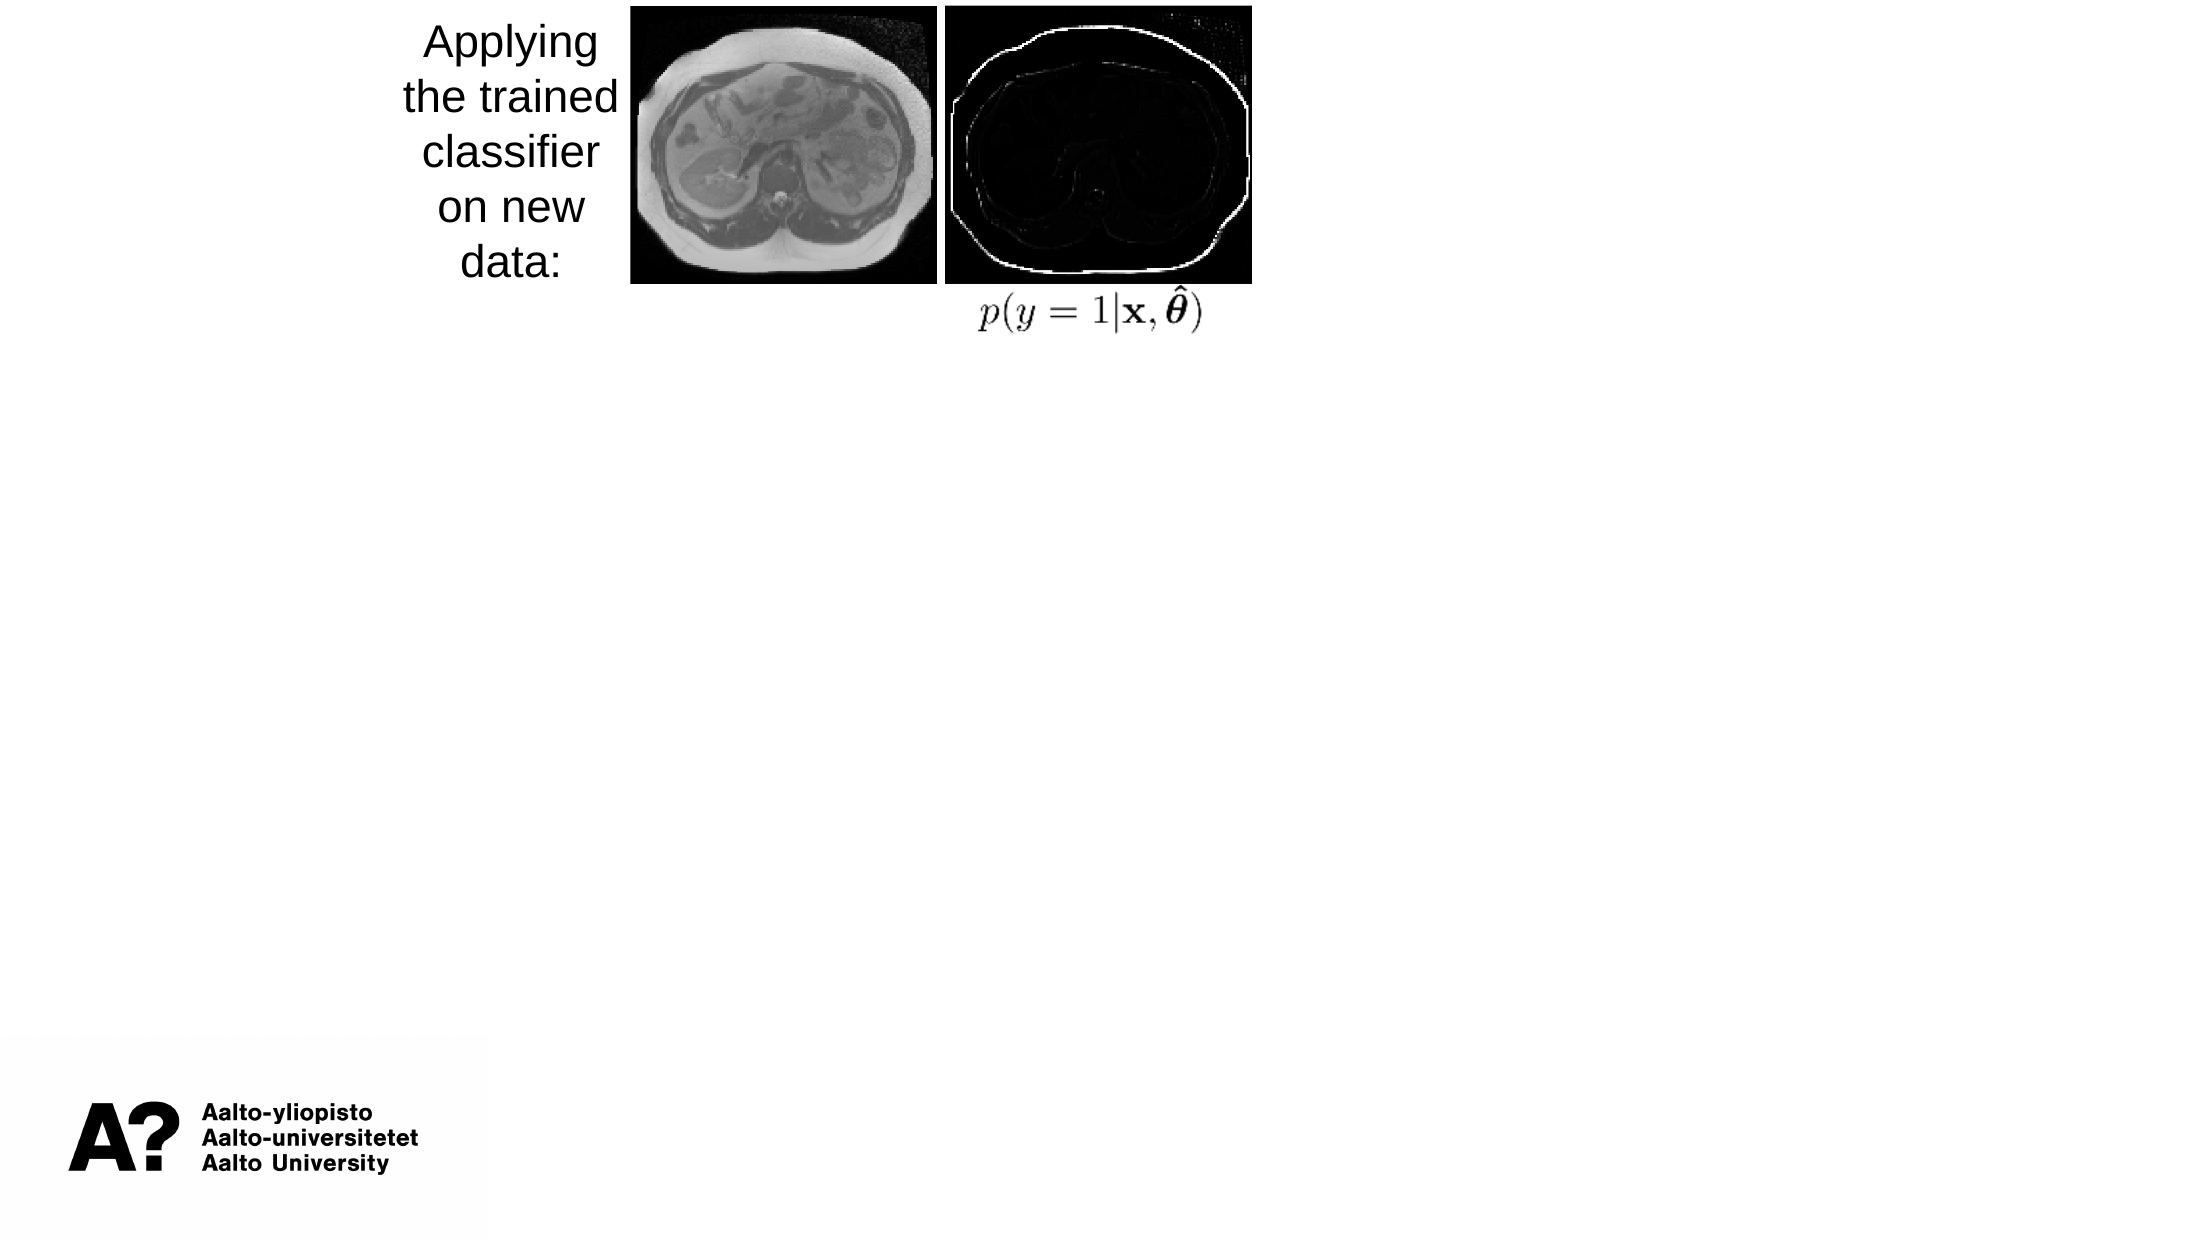

Applying the trained classifier on new data:
# XX